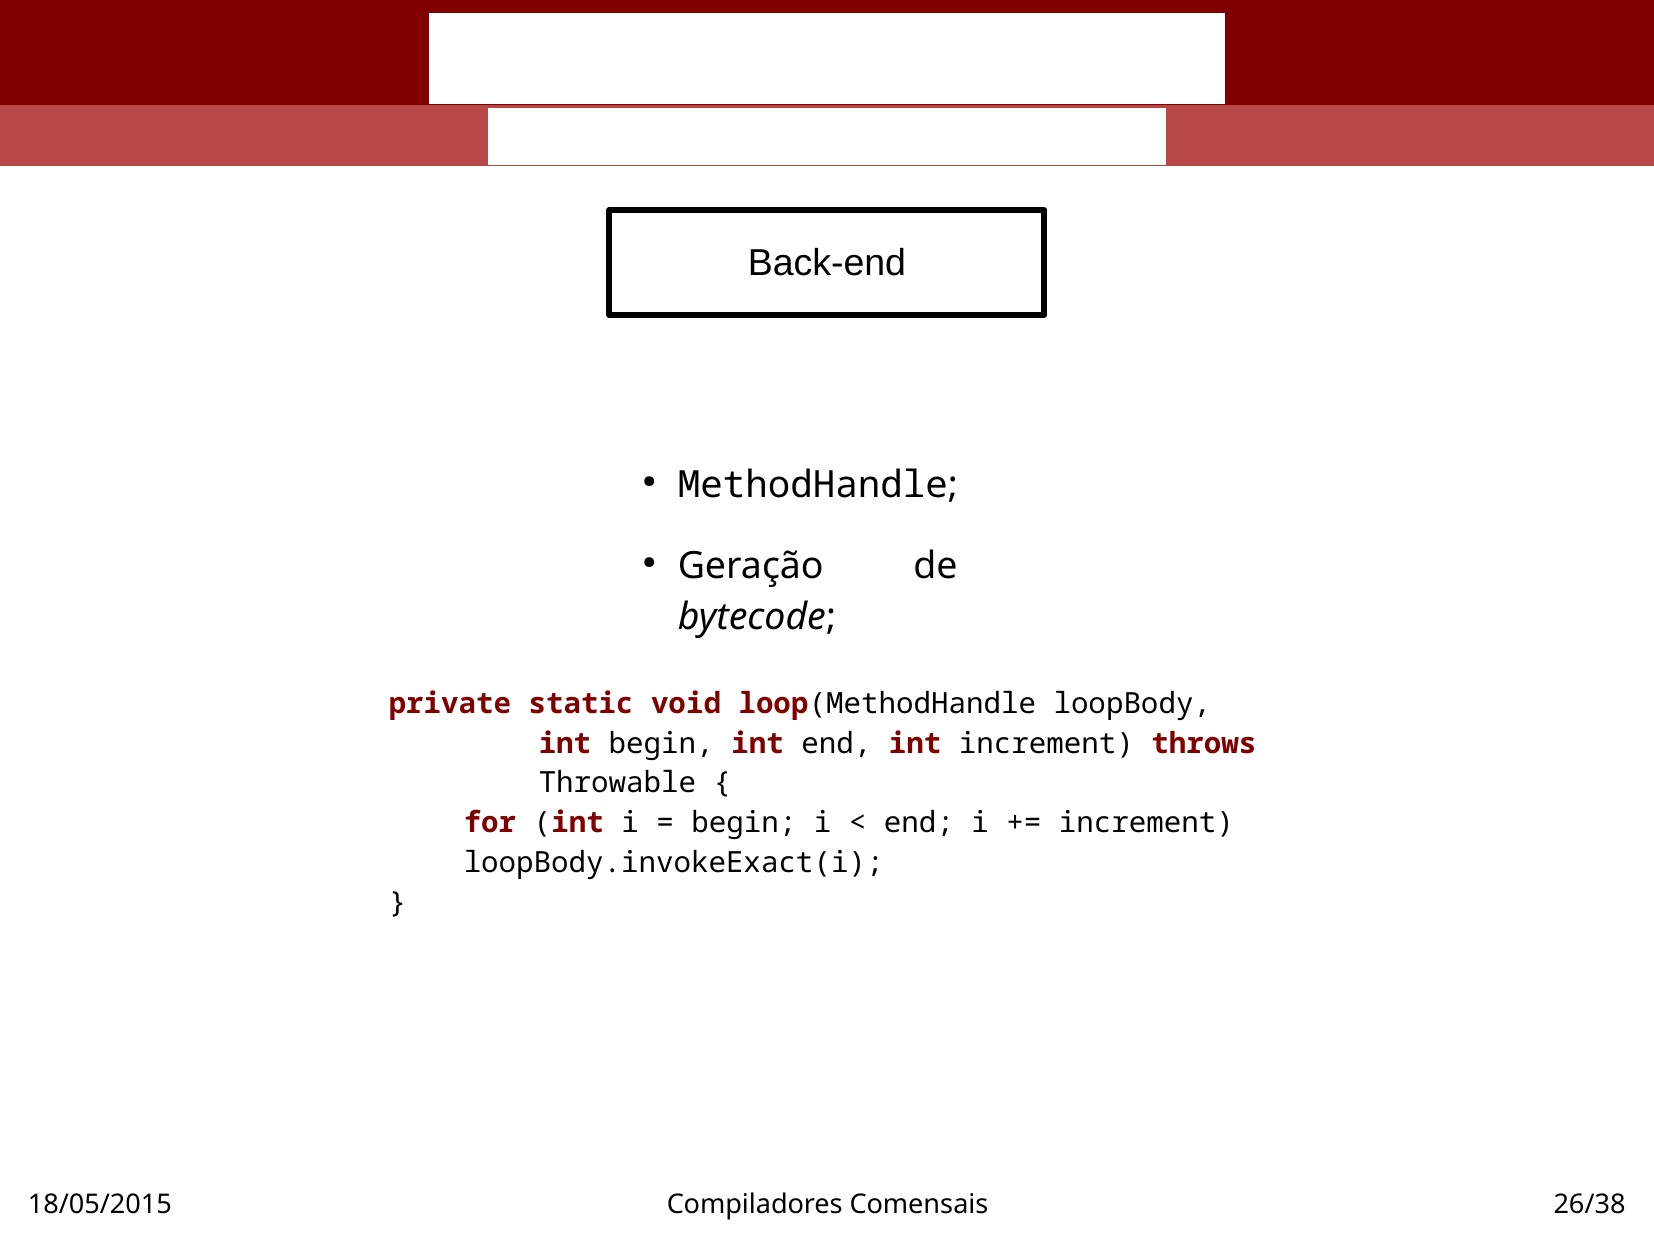

# Compiladores Comensais
Implementação na JVM - StreamJIT
Back-end
MethodHandle;
Geração de bytecode;
private static void loop(MethodHandle loopBody,
		int begin, int end, int increment) throws
		Throwable {
	for (int i = begin; i < end; i += increment)
	loopBody.invokeExact(i);
}
26